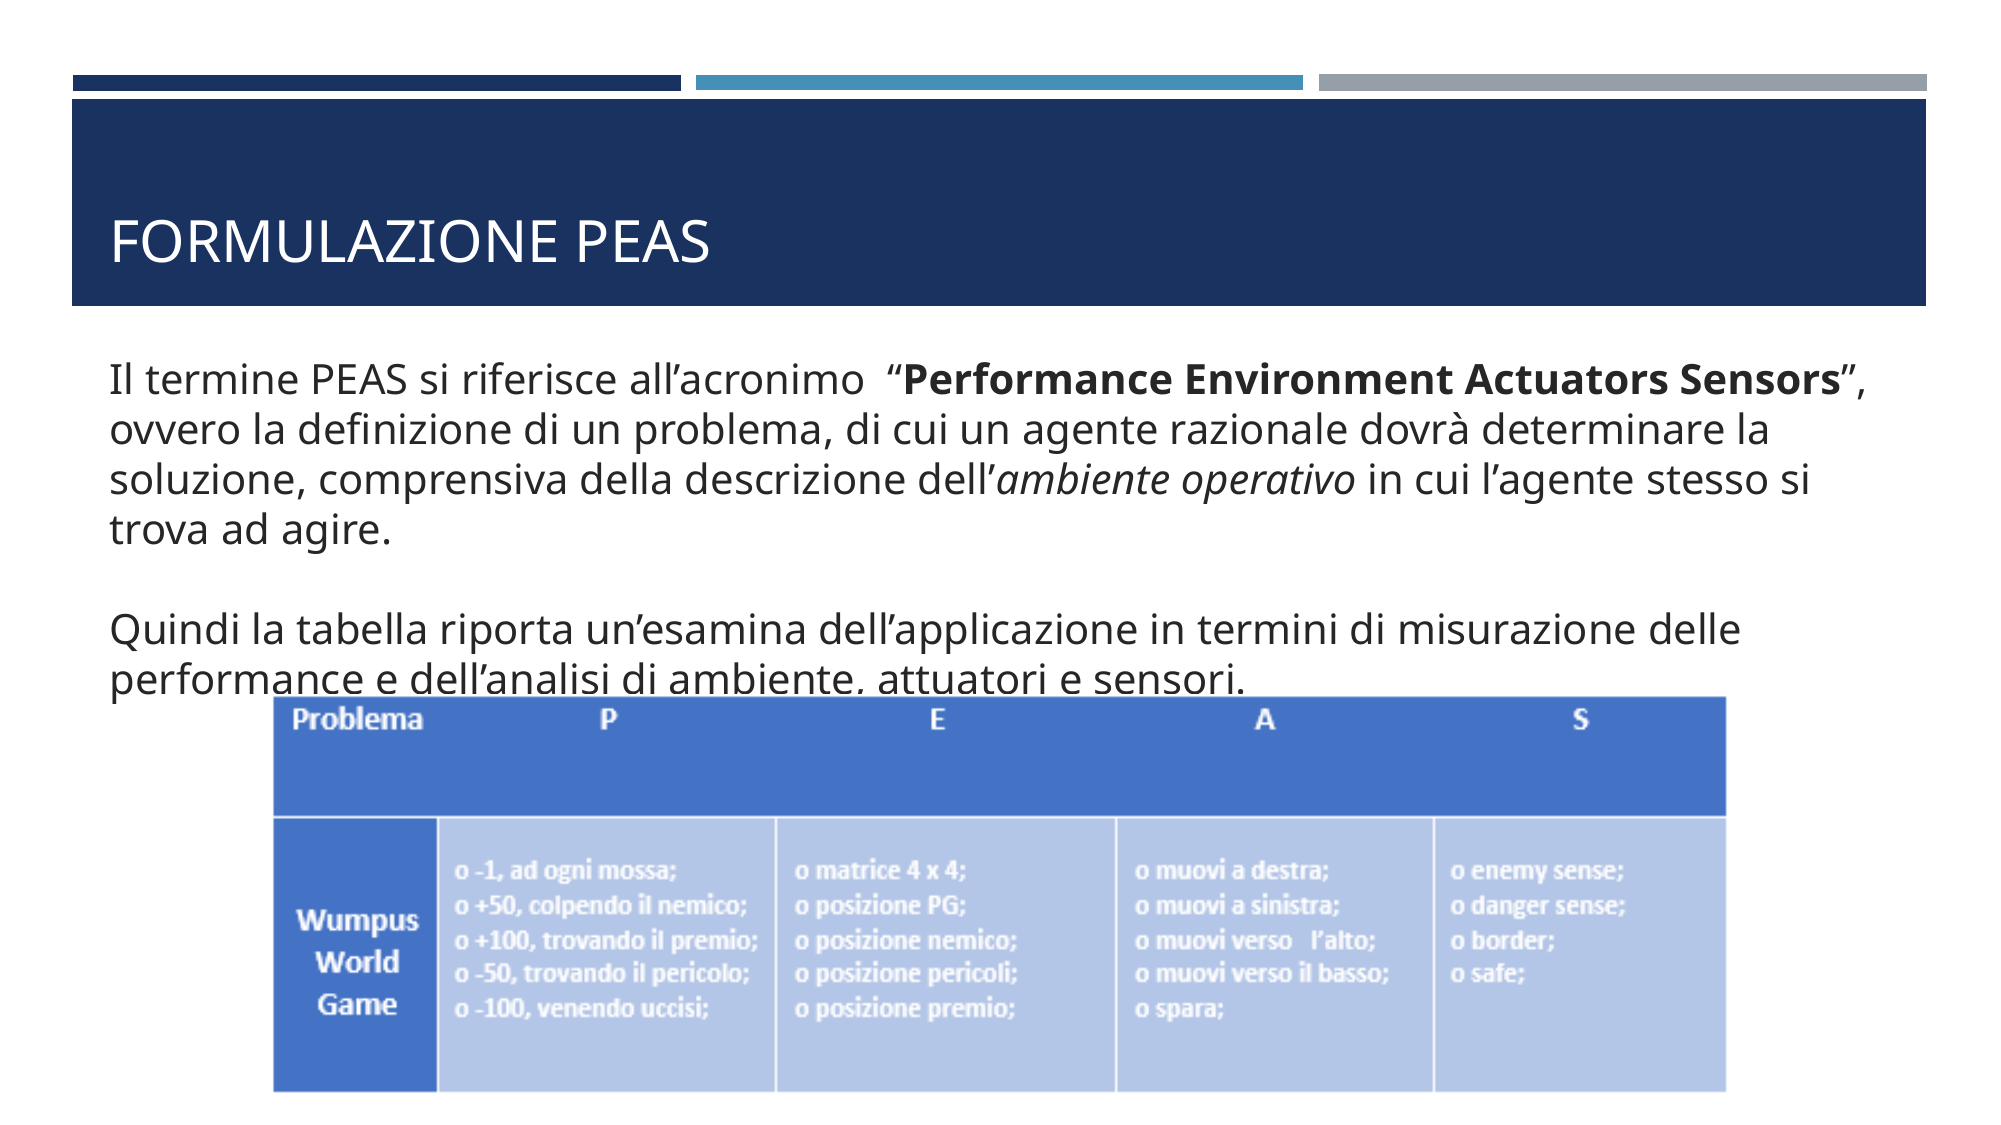

# Formulazione PEAS
Il termine PEAS si riferisce all’acronimo “Performance Environment Actuators Sensors”, ovvero la definizione di un problema, di cui un agente razionale dovrà determinare la soluzione, comprensiva della descrizione dell’ambiente operativo in cui l’agente stesso si trova ad agire.
Quindi la tabella riporta un’esamina dell’applicazione in termini di misurazione delle performance e dell’analisi di ambiente, attuatori e sensori.